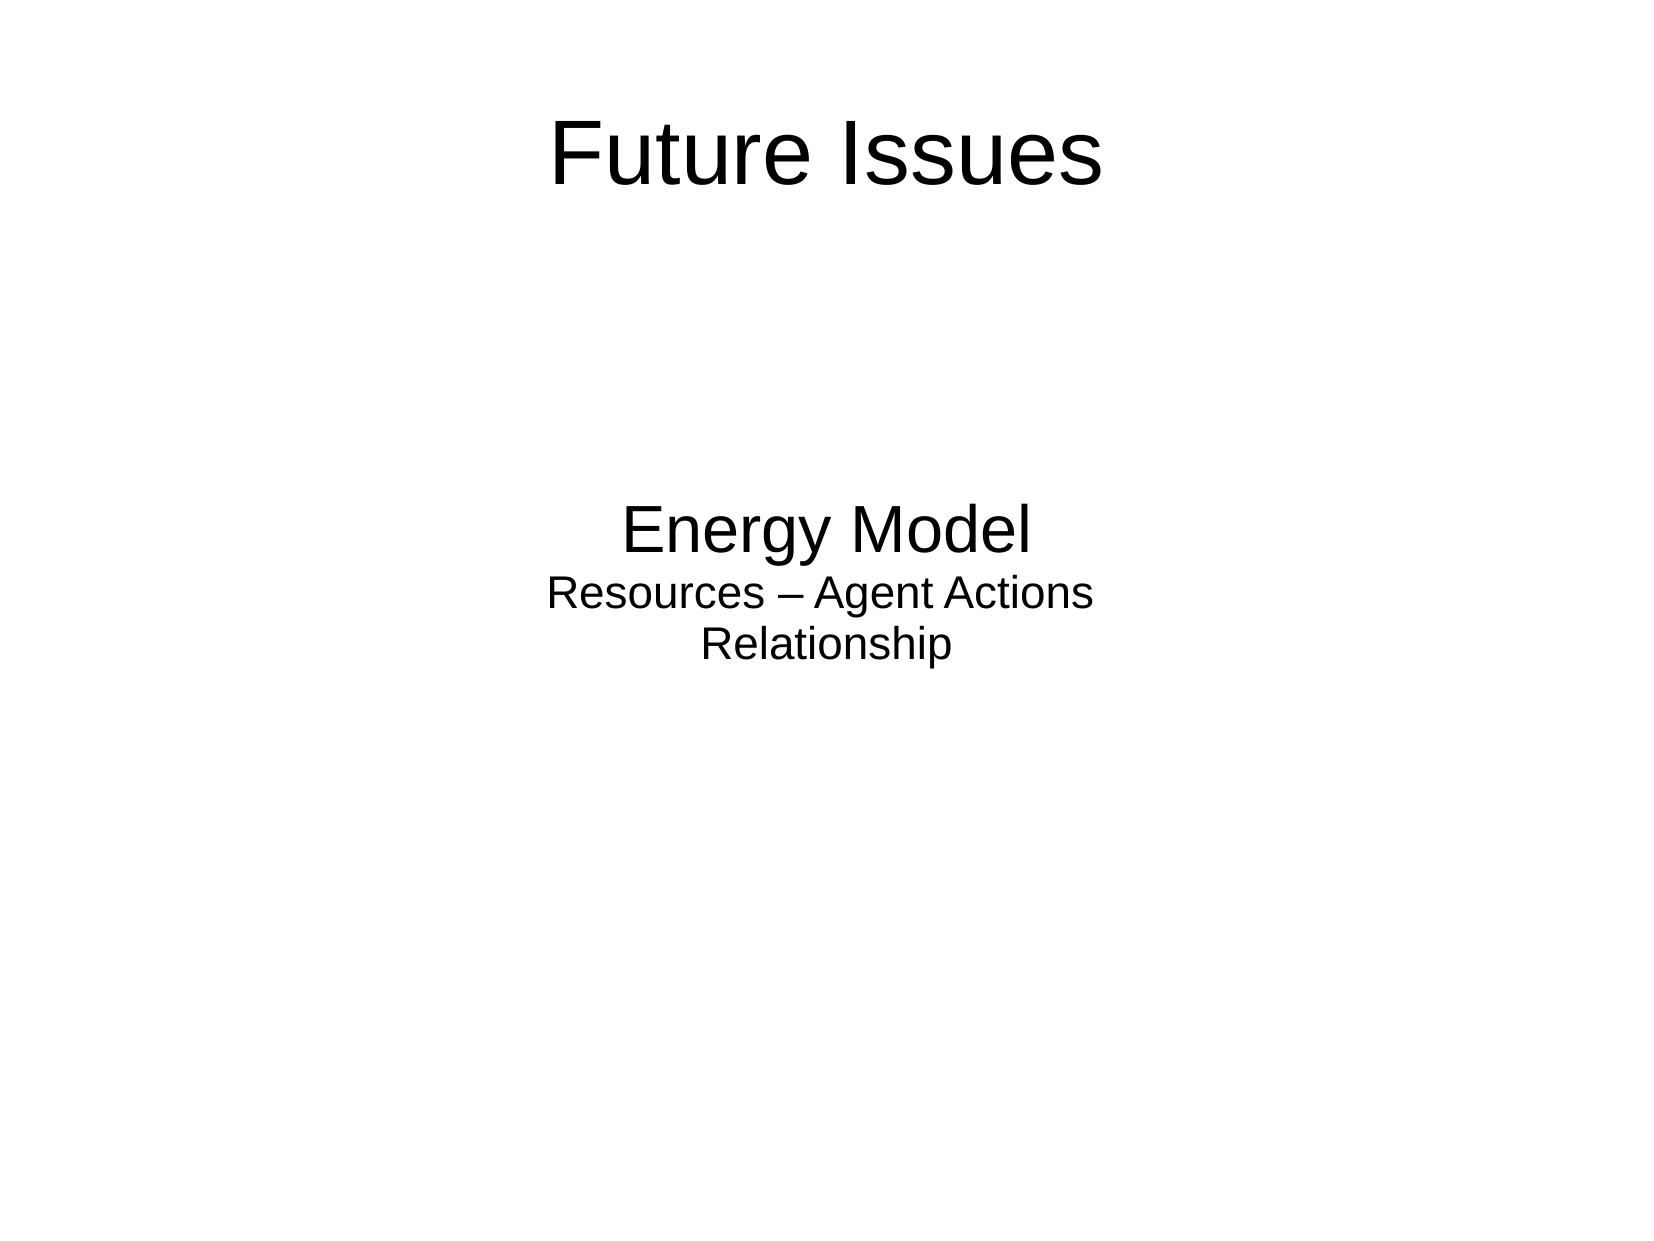

# Future Issues
Energy Model
Resources – Agent Actions
Relationship